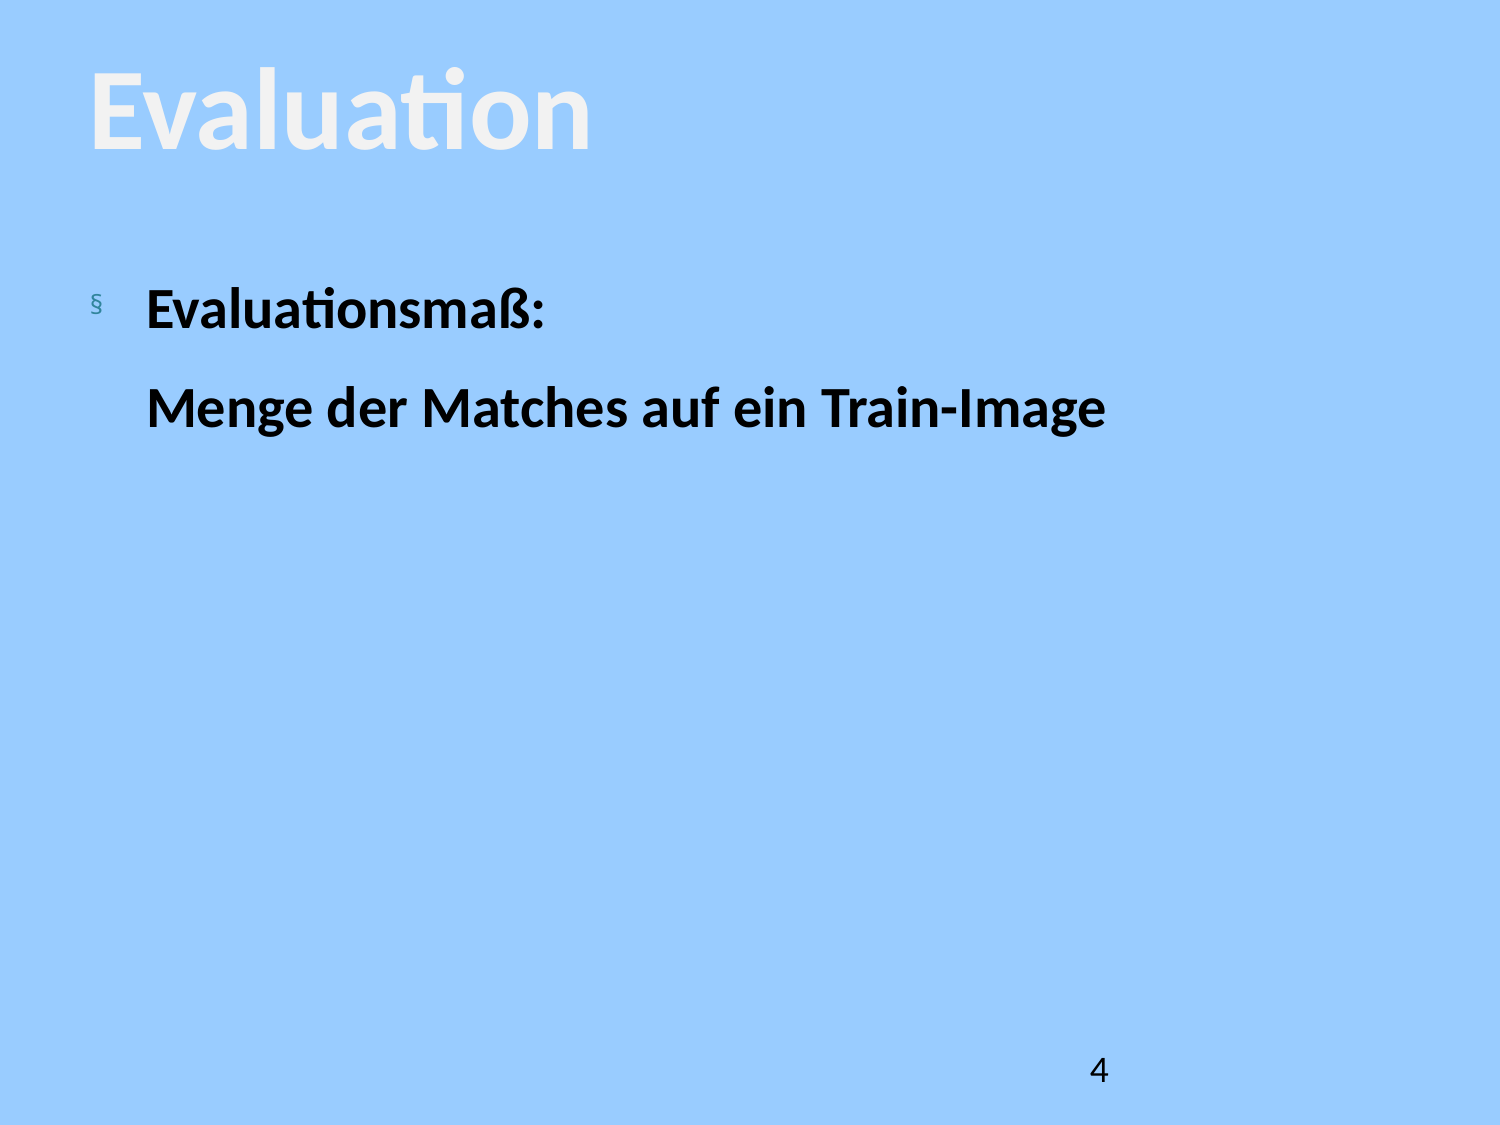

# Evaluation
Evaluationsmaß:
Menge der Matches auf ein Train-Image